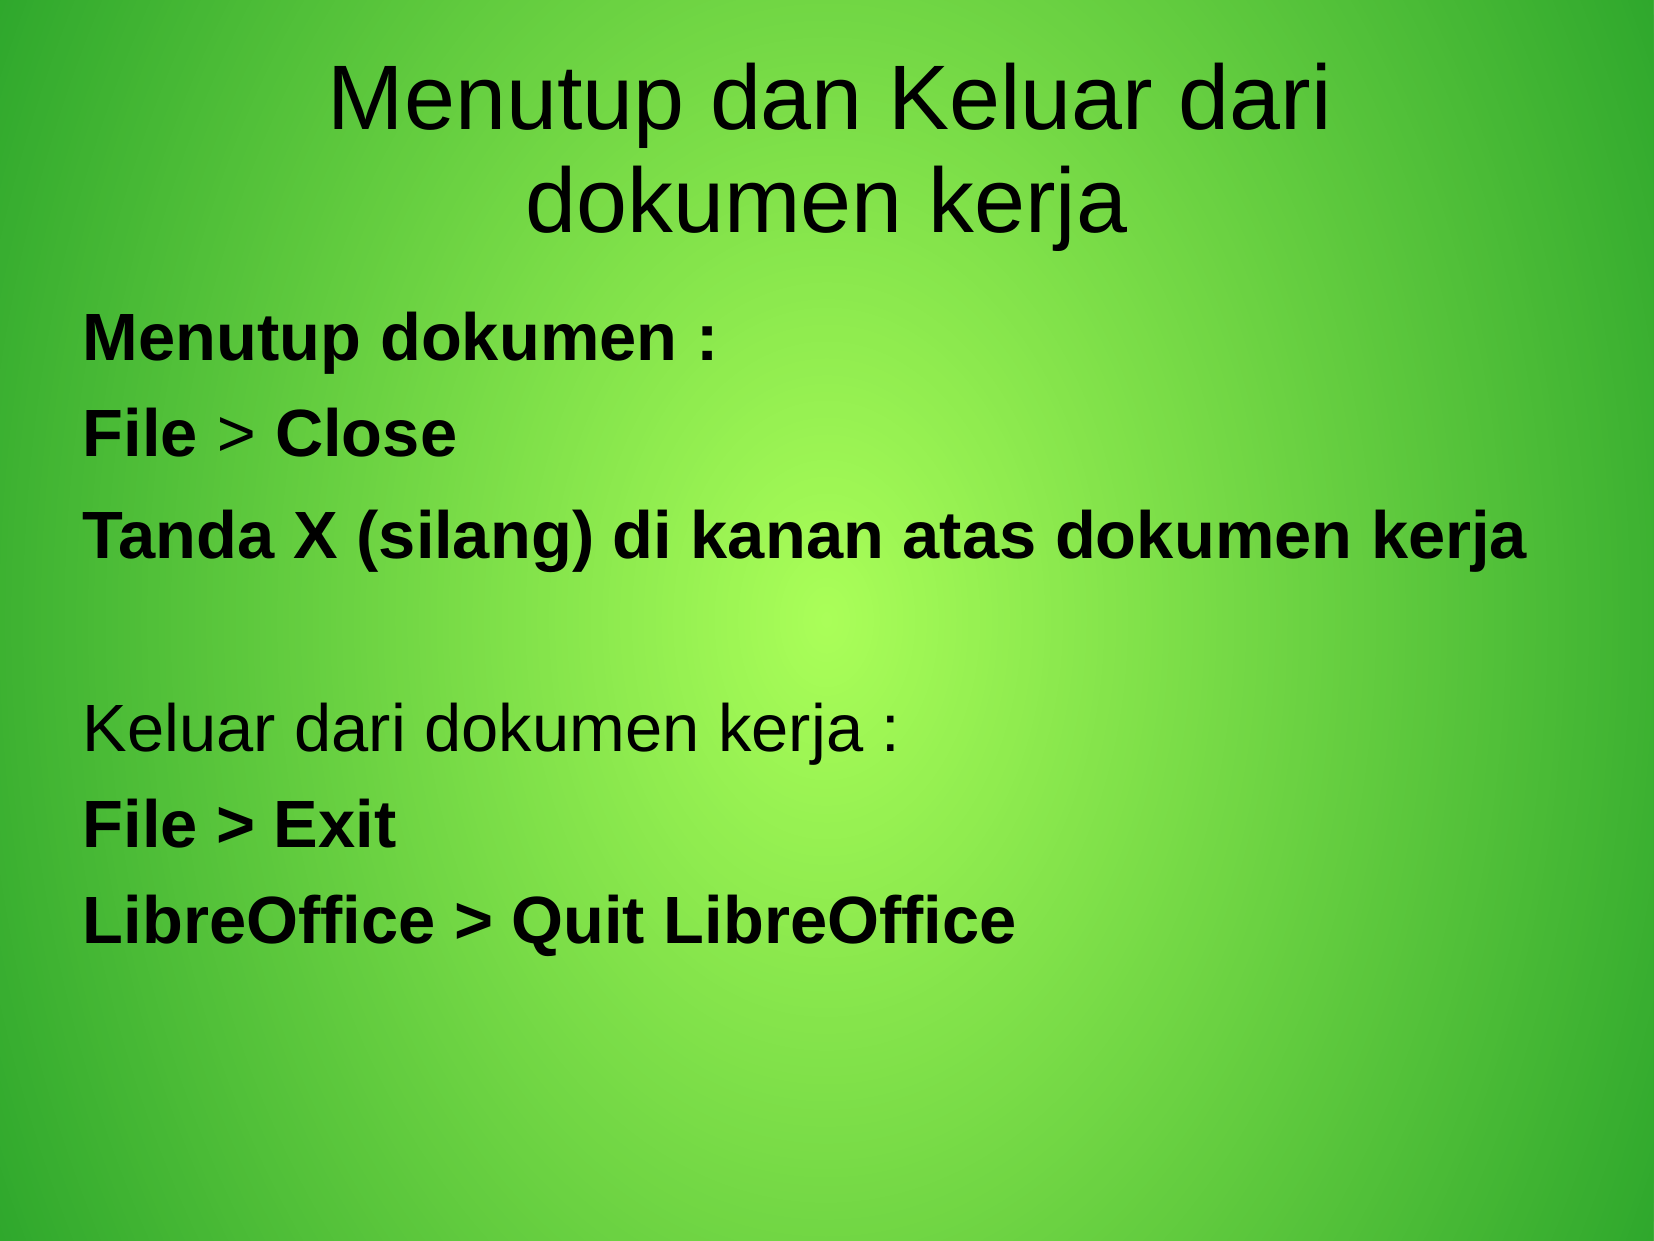

# Menutup dan Keluar dari dokumen kerja
Menutup dokumen :
File > Close
Tanda X (silang) di kanan atas dokumen kerja
Keluar dari dokumen kerja :
File > Exit
LibreOffice > Quit LibreOffice